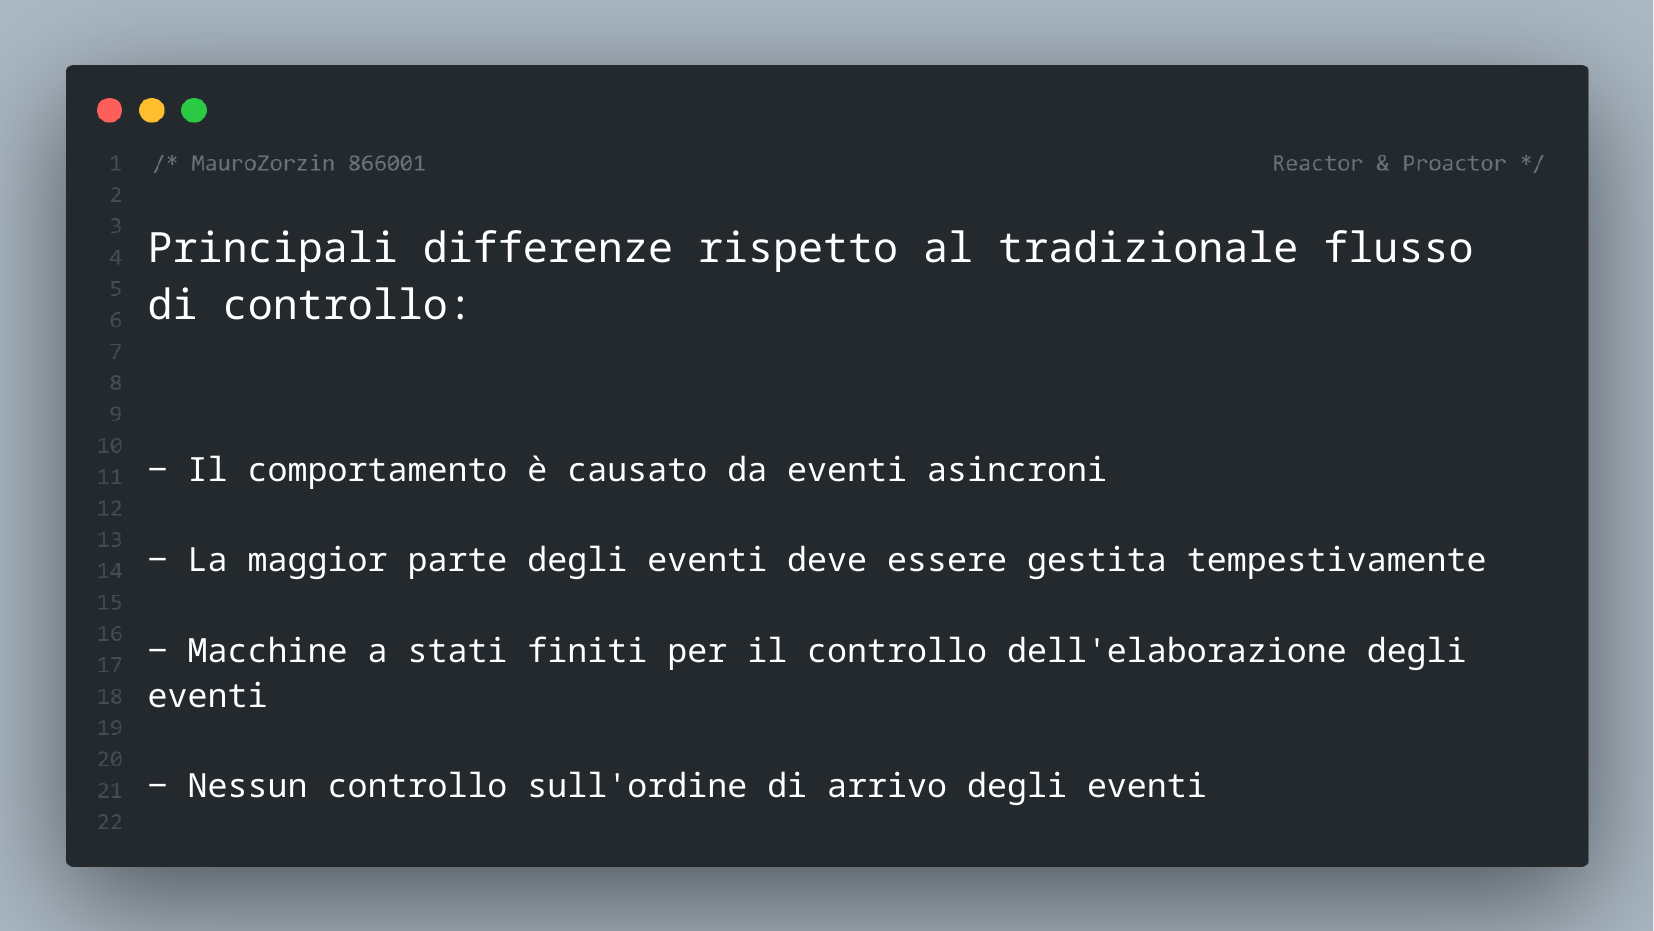

# Principali differenze rispetto al tradizionale flusso di controllo:
‒ Il comportamento è causato da eventi asincroni
‒ La maggior parte degli eventi deve essere gestita tempestivamente
‒ Macchine a stati finiti per il controllo dell'elaborazione degli eventi
‒ Nessun controllo sull'ordine di arrivo degli eventi